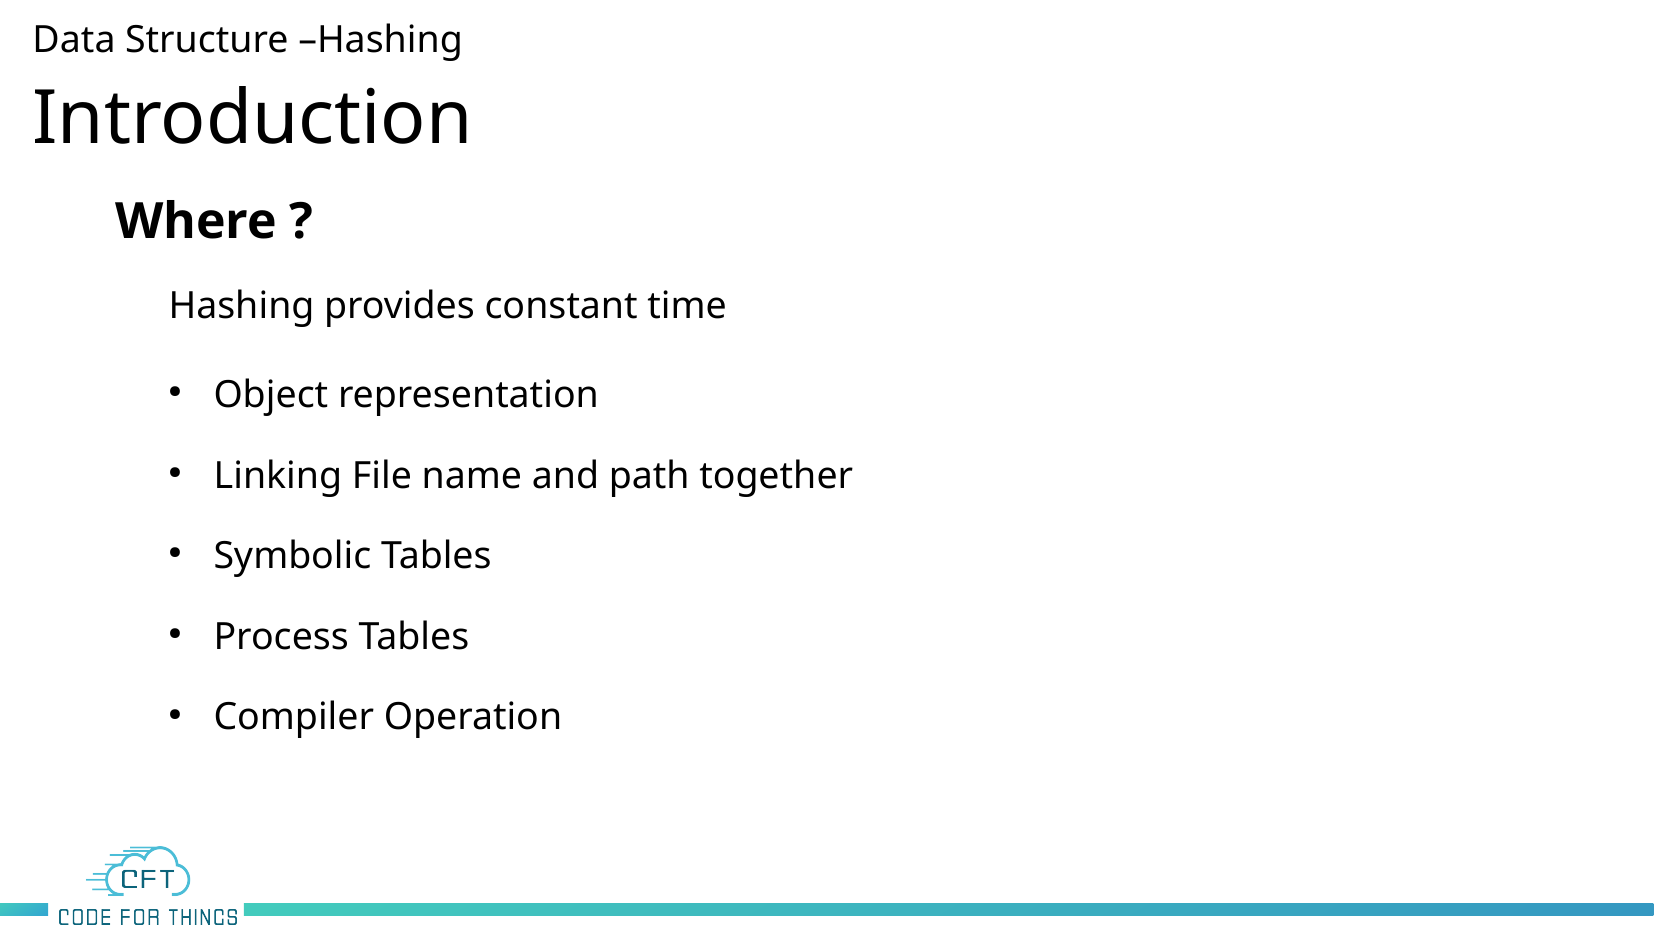

# Data Structure –Hashing Introduction
Where ?
Hashing provides constant time
 Object representation
 Linking File name and path together
 Symbolic Tables
 Process Tables
 Compiler Operation